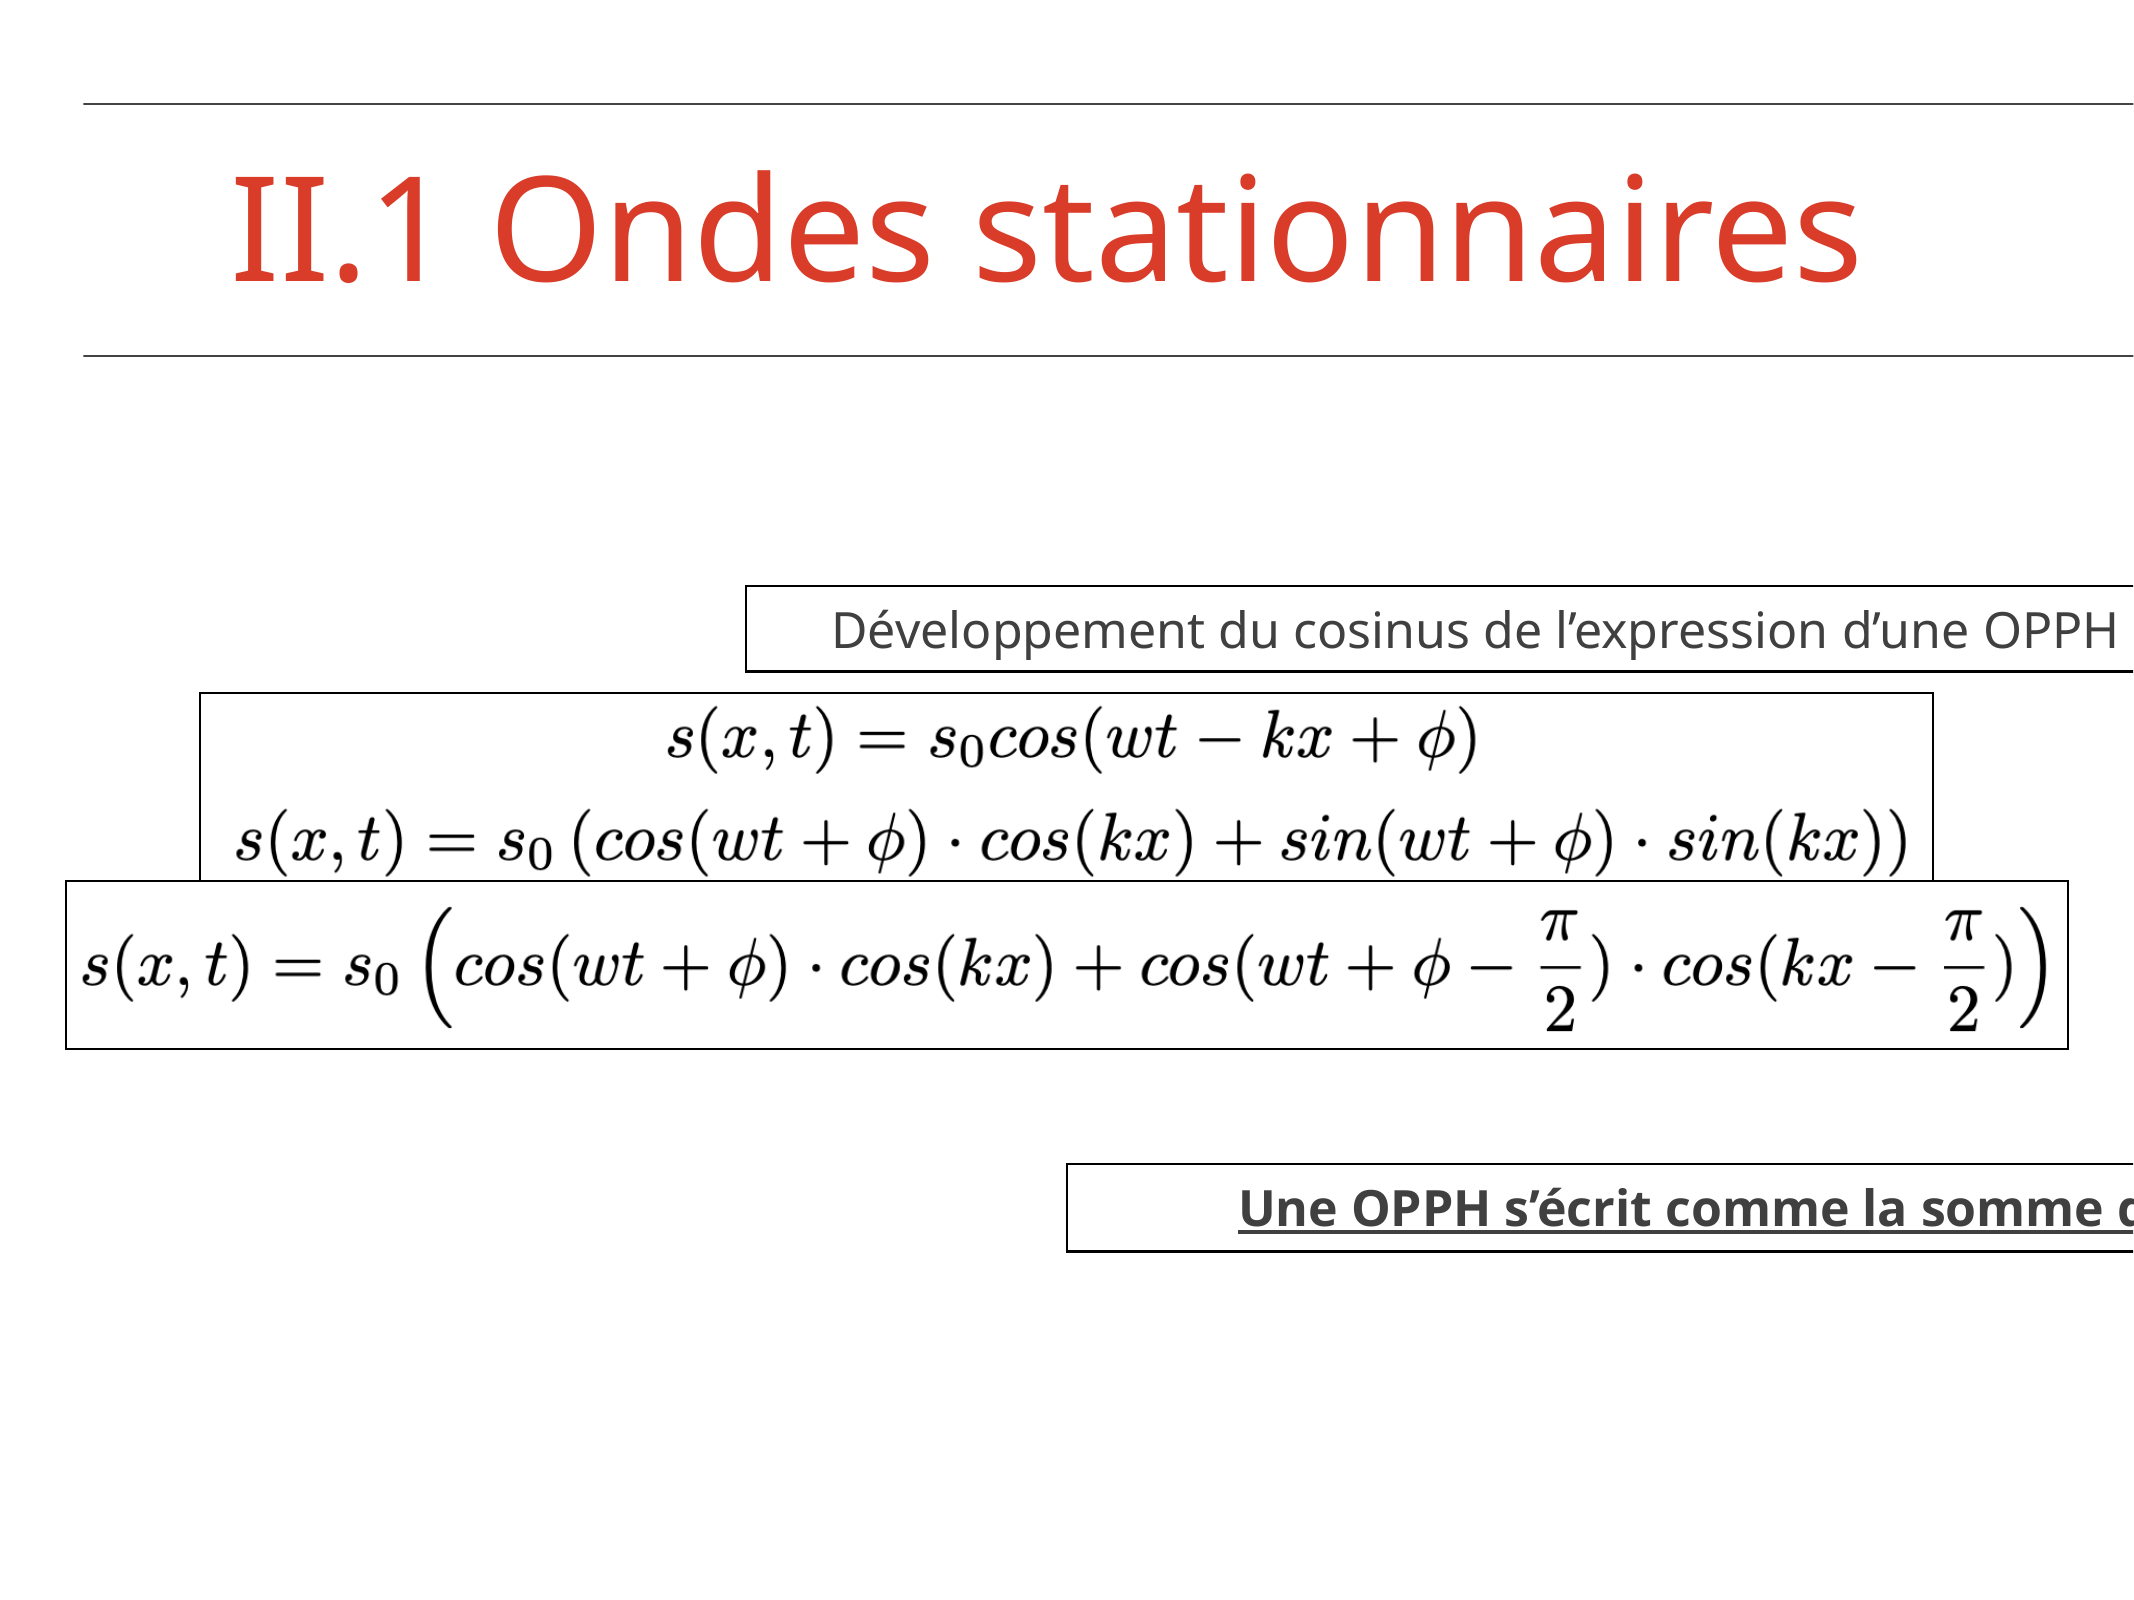

II.1 Ondes stationnaires
Développement du cosinus de l’expression d’une OPPH :
Une OPPH s’écrit comme la somme de deux OS